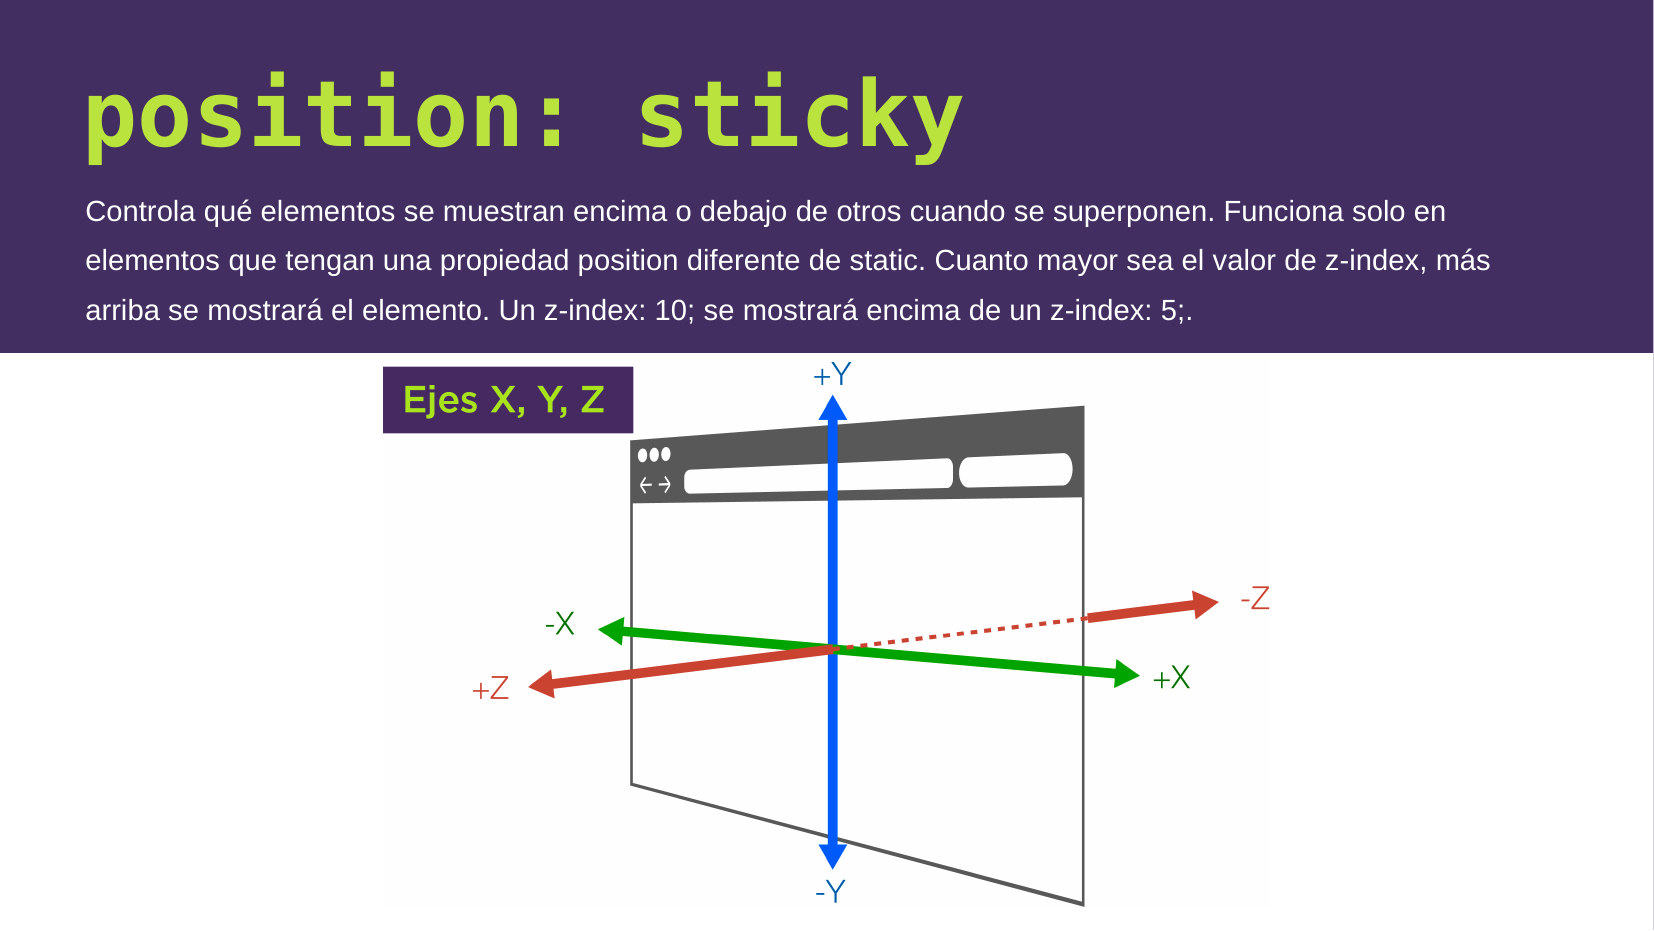

# position: sticky
Controla qué elementos se muestran encima o debajo de otros cuando se superponen. Funciona solo en elementos que tengan una propiedad position diferente de static. Cuanto mayor sea el valor de z-index, más arriba se mostrará el elemento. Un z-index: 10; se mostrará encima de un z-index: 5;.